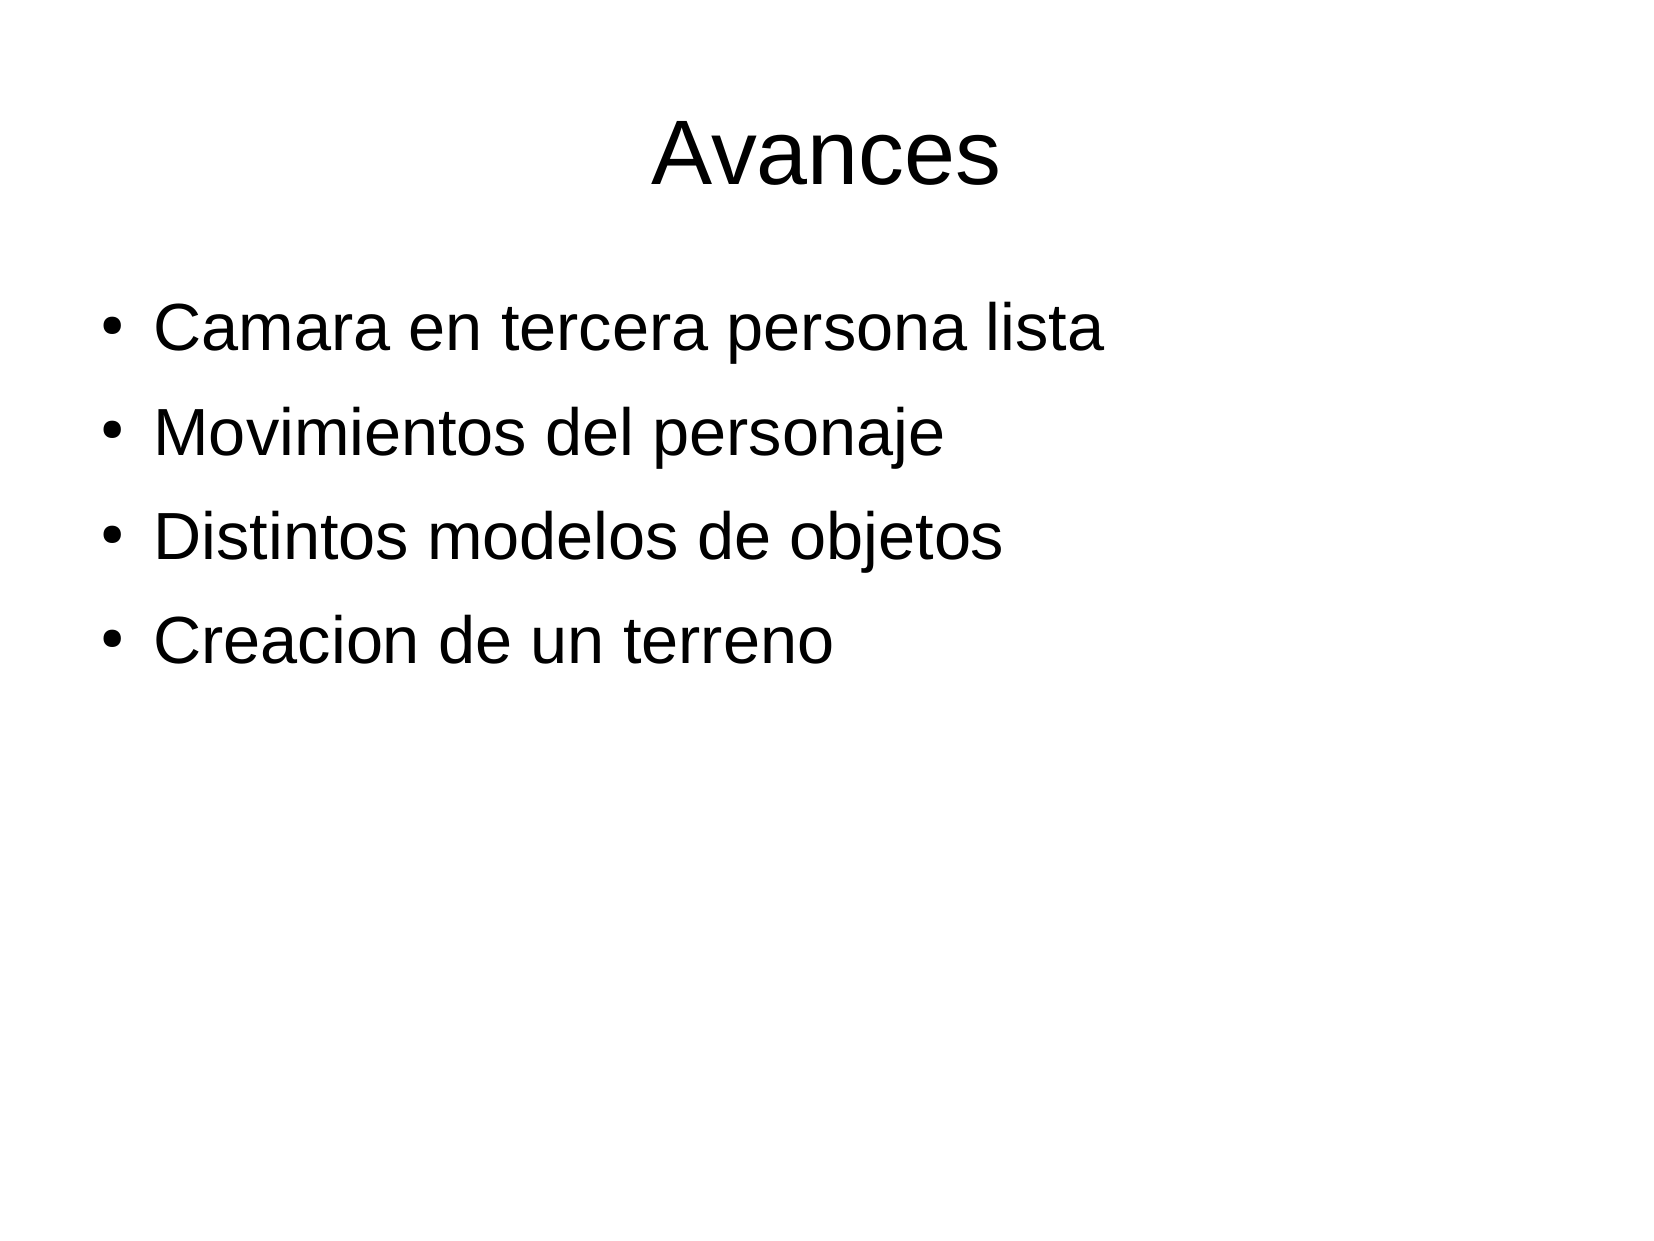

# Avances
Camara en tercera persona lista
Movimientos del personaje
Distintos modelos de objetos
Creacion de un terreno